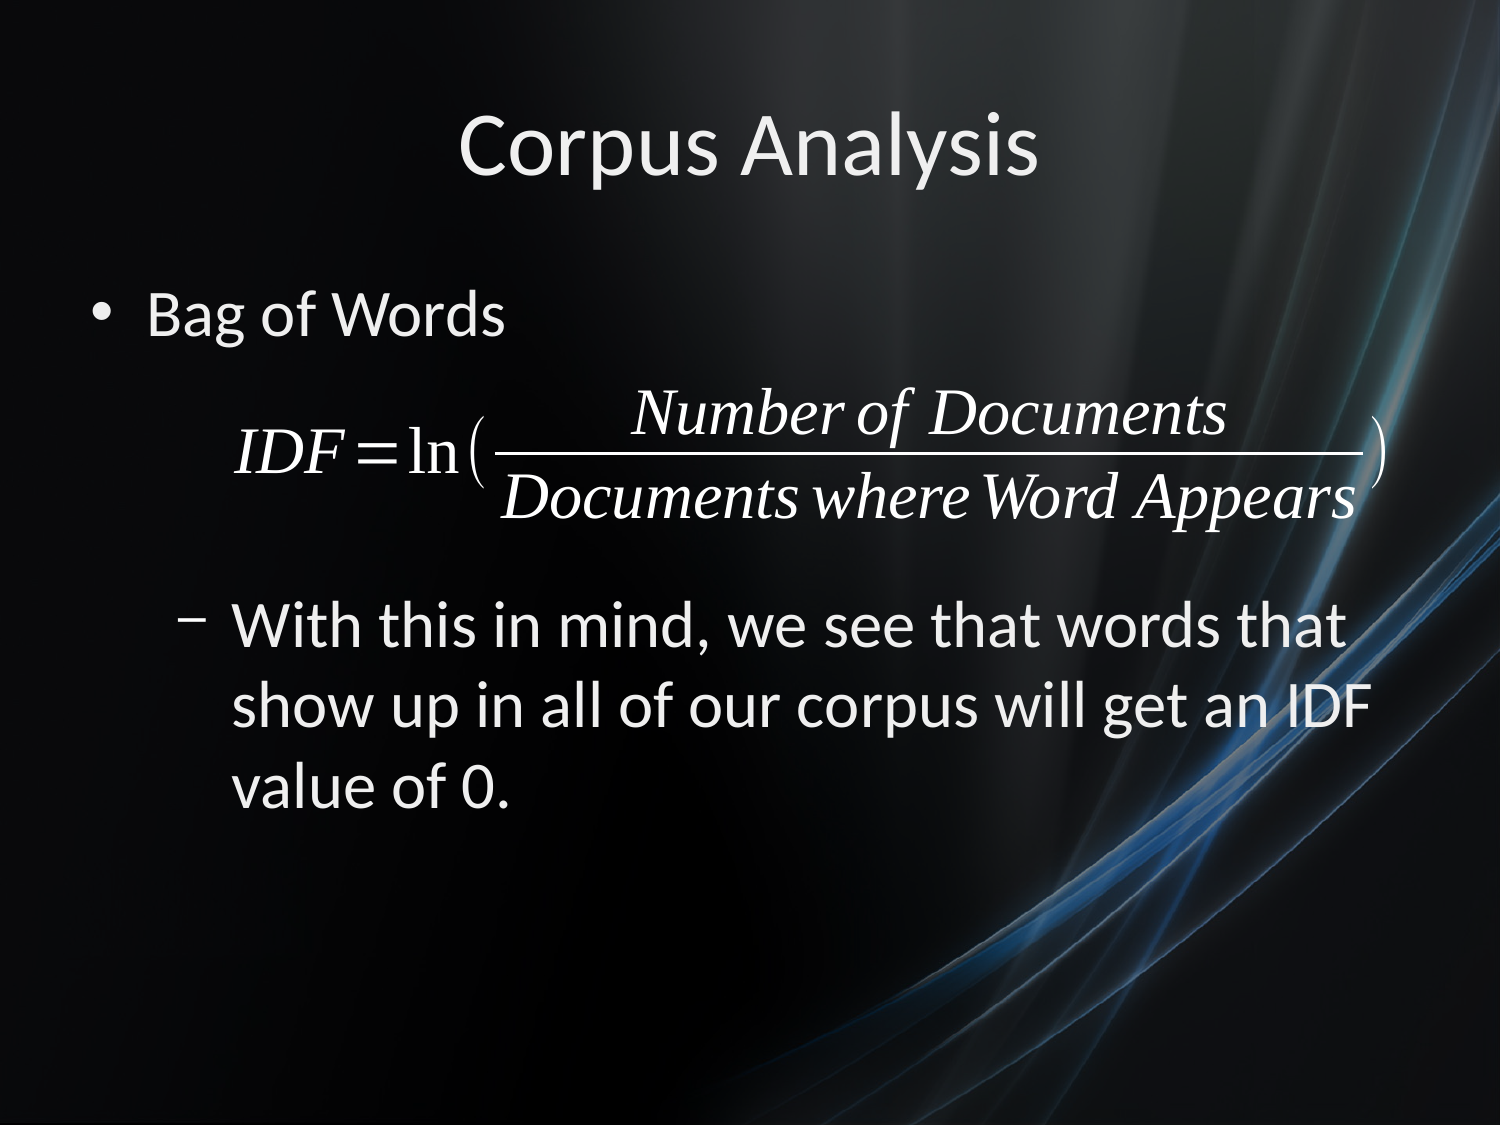

# Corpus Analysis
Bag of Words
With this in mind, we see that words that show up in all of our corpus will get an IDF value of 0.